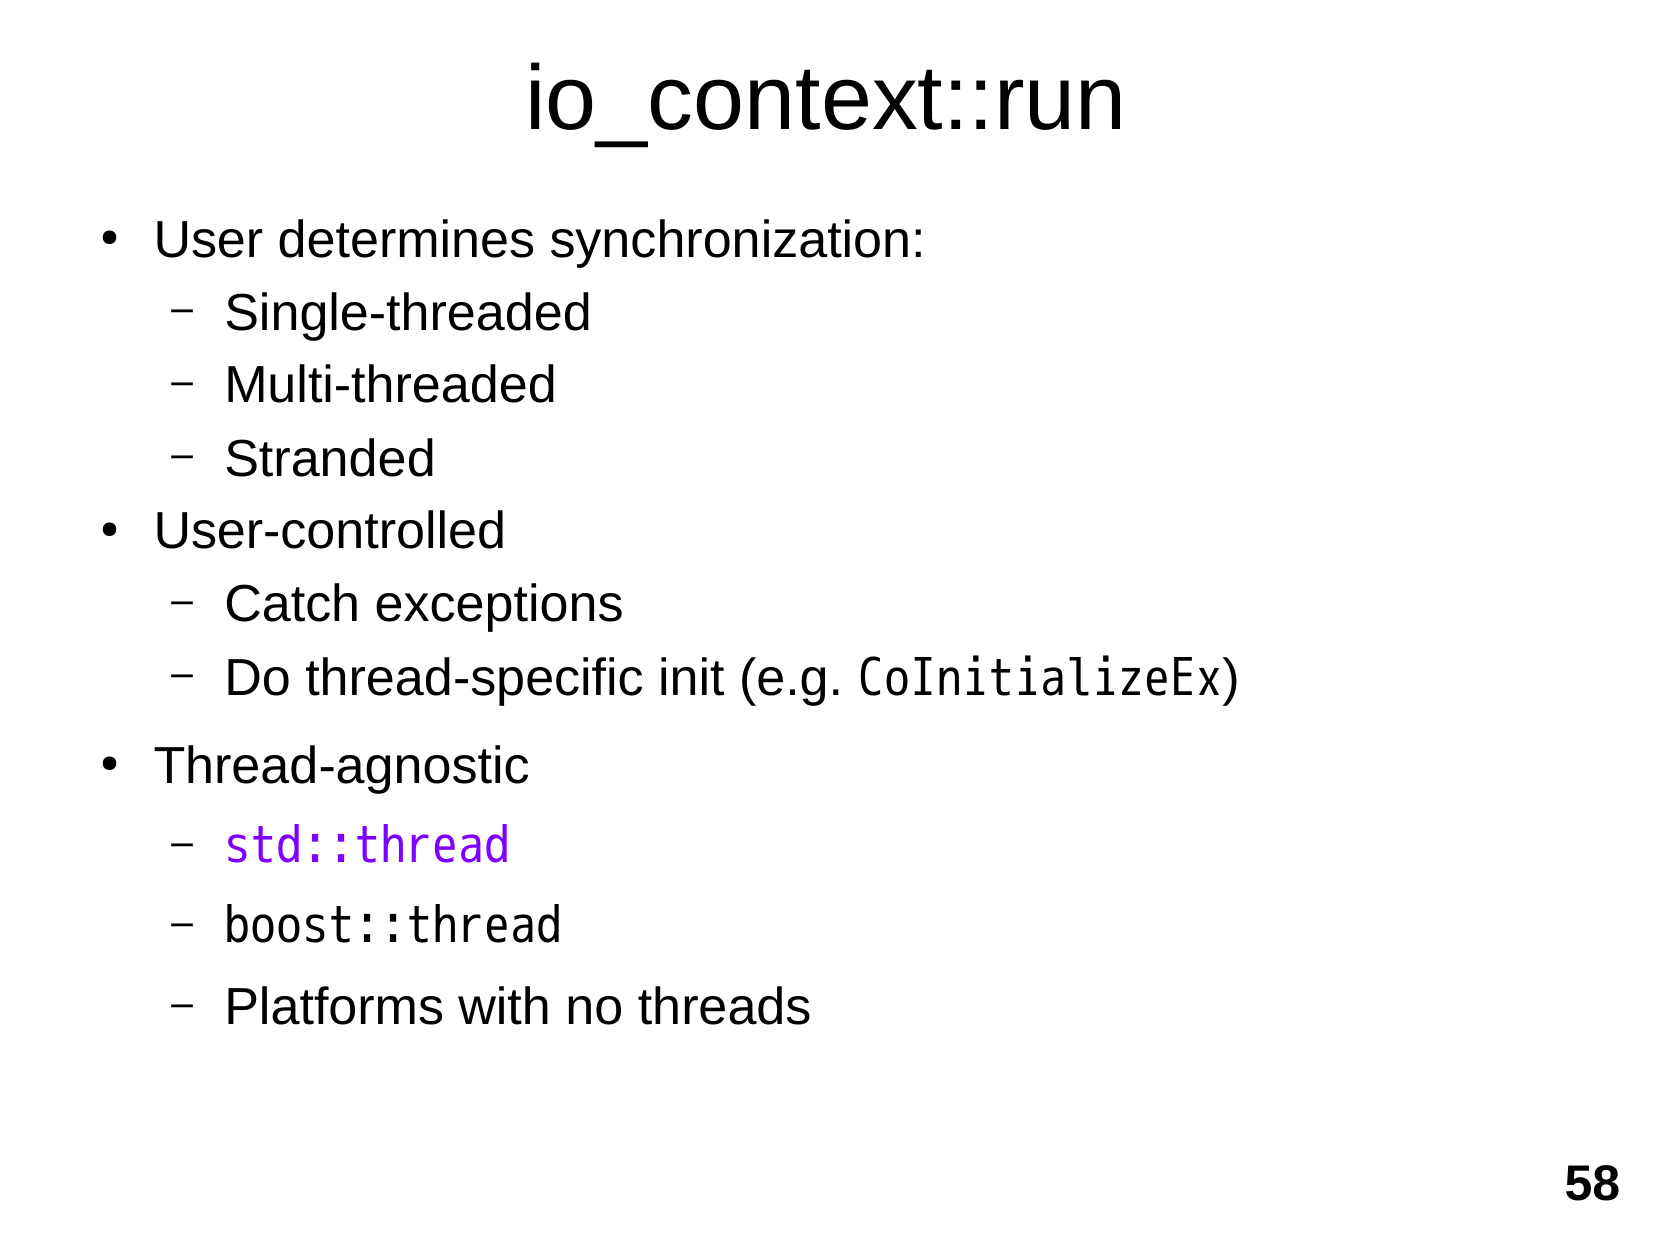

# io_context::run
User determines synchronization:
Single-threaded
Multi-threaded
Stranded
User-controlled
Catch exceptions
Do thread-specific init (e.g. CoInitializeEx)
Thread-agnostic
std::thread
boost::thread
Platforms with no threads
58